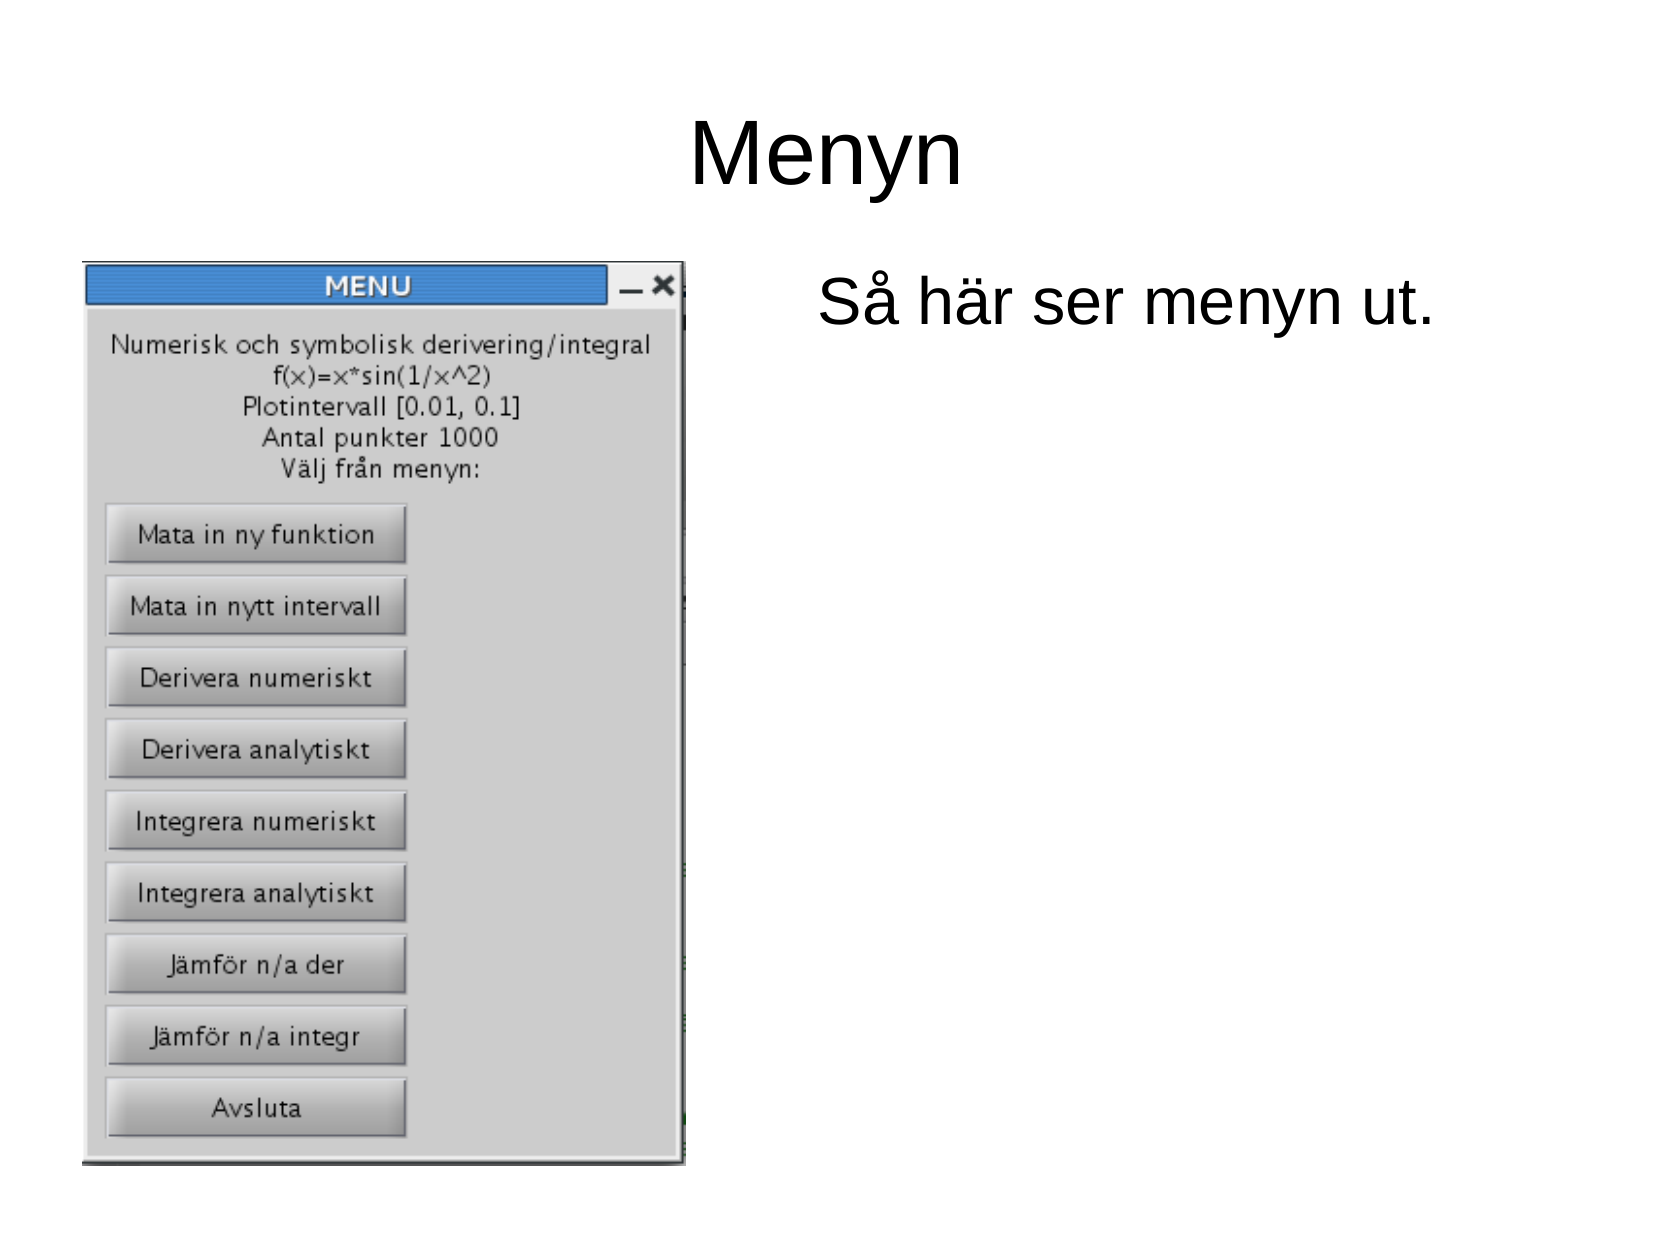

# Menyn
Så här ser menyn ut.